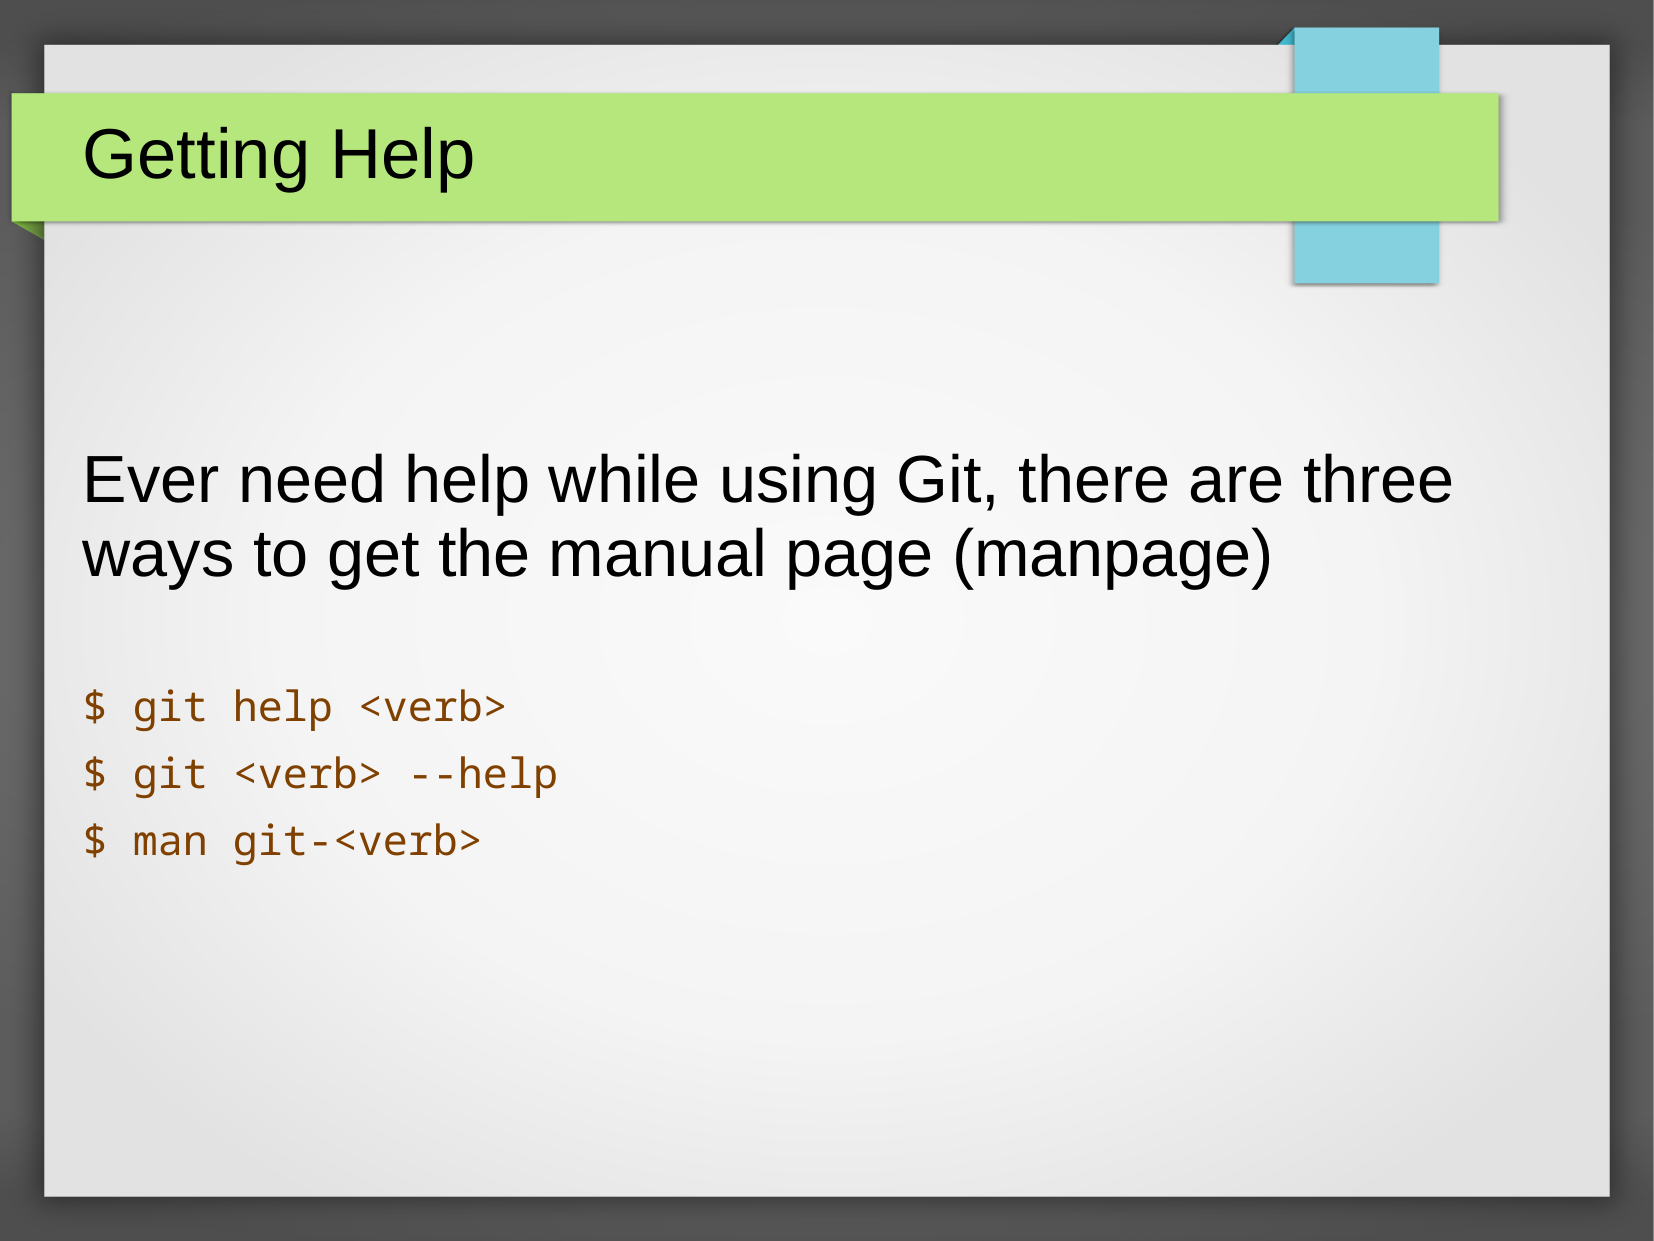

Getting Help
# Ever need help while using Git, there are three ways to get the manual page (manpage)
$ git help <verb>
$ git <verb> --help
$ man git-<verb>